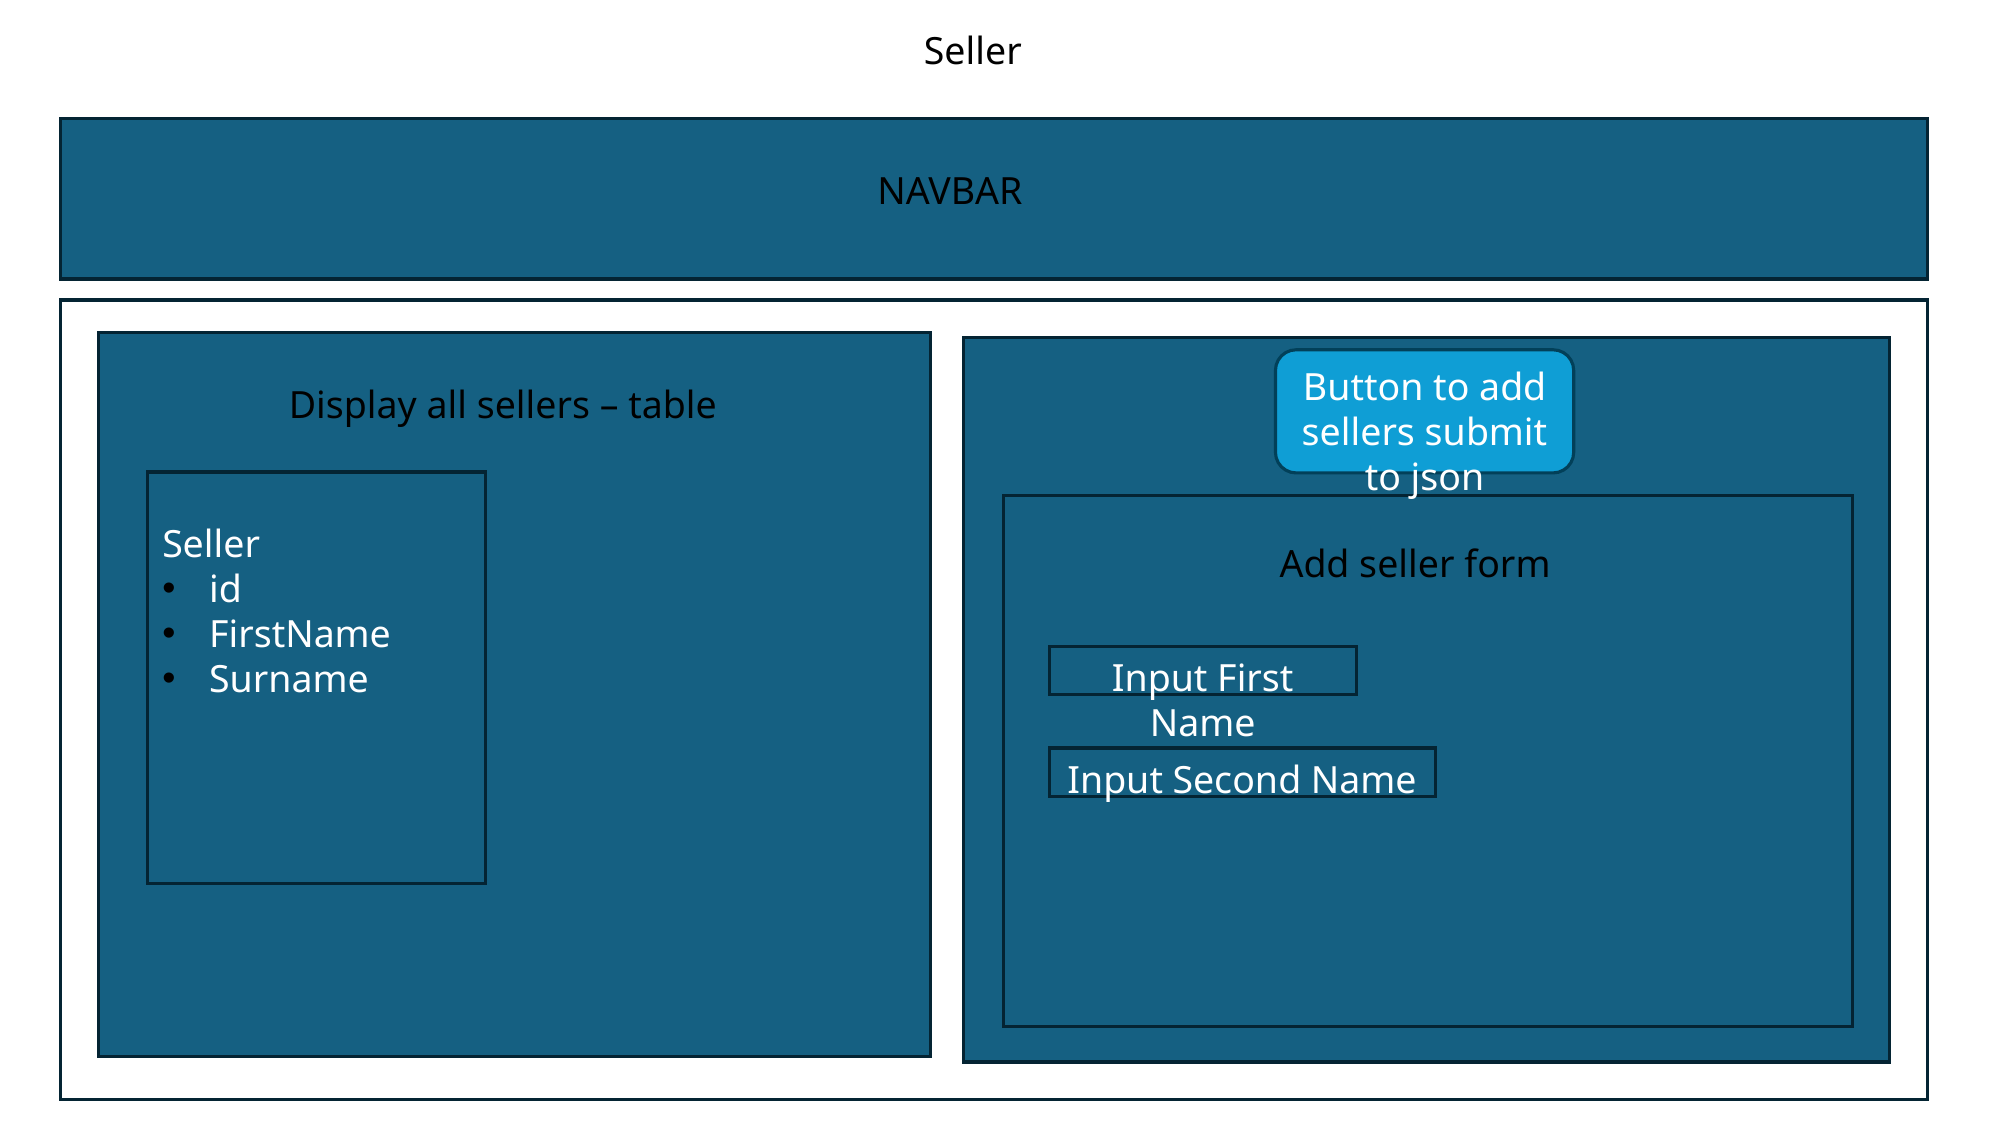

Seller
NAVBAR
Button to add sellers submit to json
Display all sellers – table
Seller
id
FirstName
Surname
Add seller form
Input First Name
Input Second Name